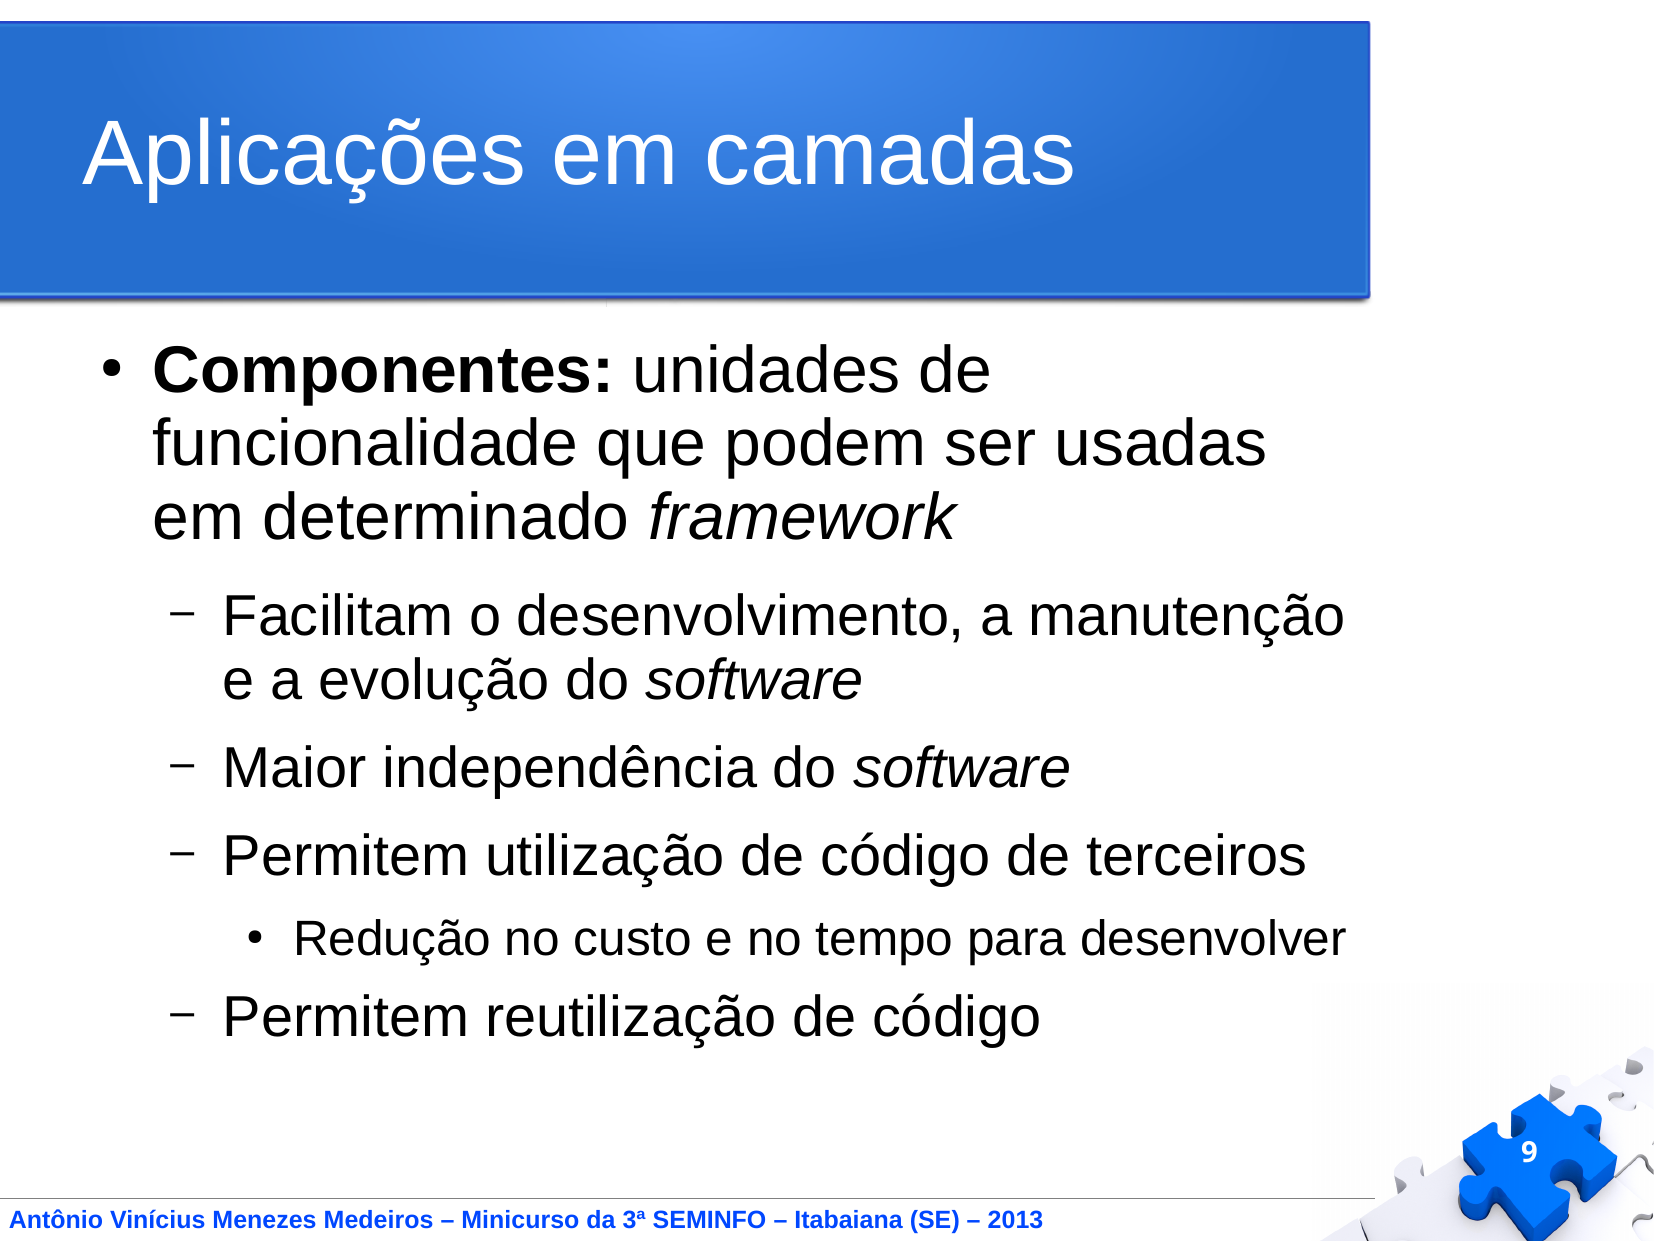

# Aplicações em camadas
Componentes: unidades de funcionalidade que podem ser usadas em determinado framework
Facilitam o desenvolvimento, a manutenção e a evolução do software
Maior independência do software
Permitem utilização de código de terceiros
Redução no custo e no tempo para desenvolver
Permitem reutilização de código
9